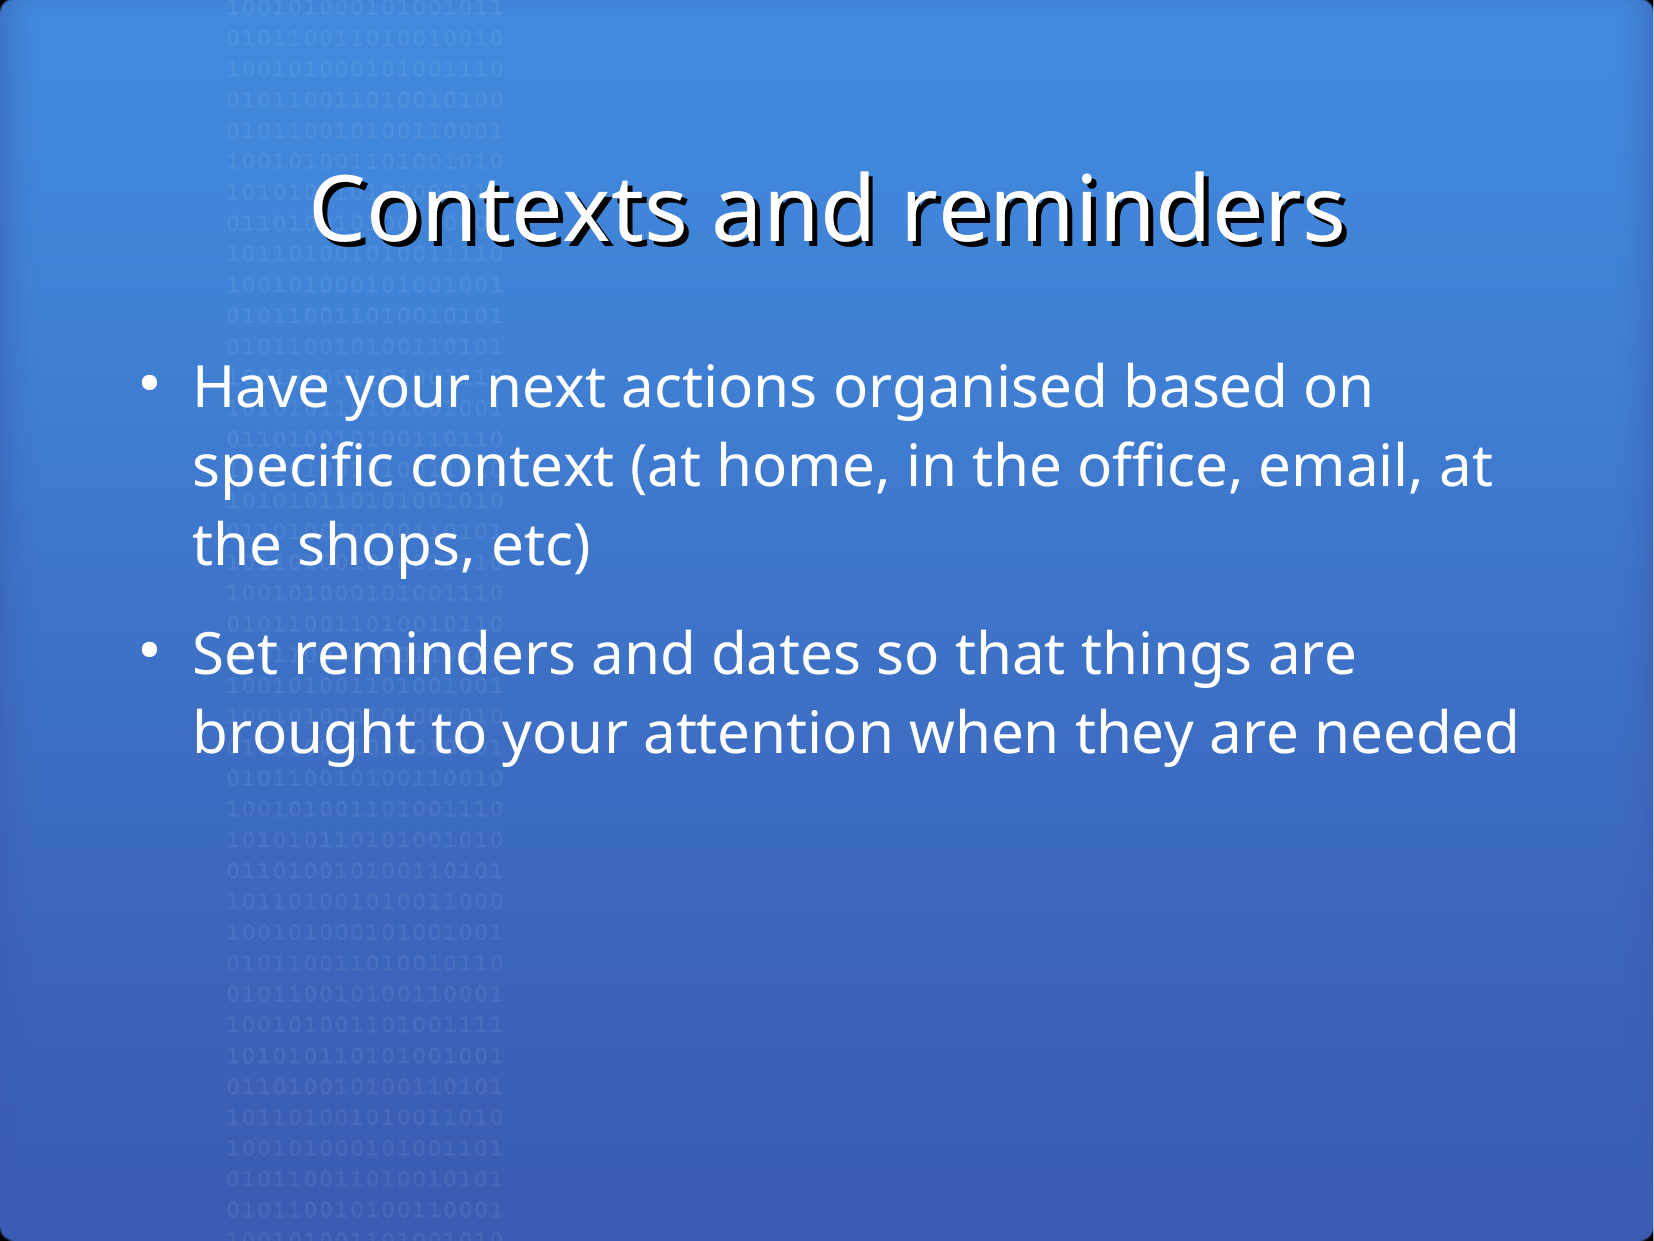

# Contexts and reminders
Have your next actions organised based on specific context (at home, in the office, email, at the shops, etc)
Set reminders and dates so that things are brought to your attention when they are needed